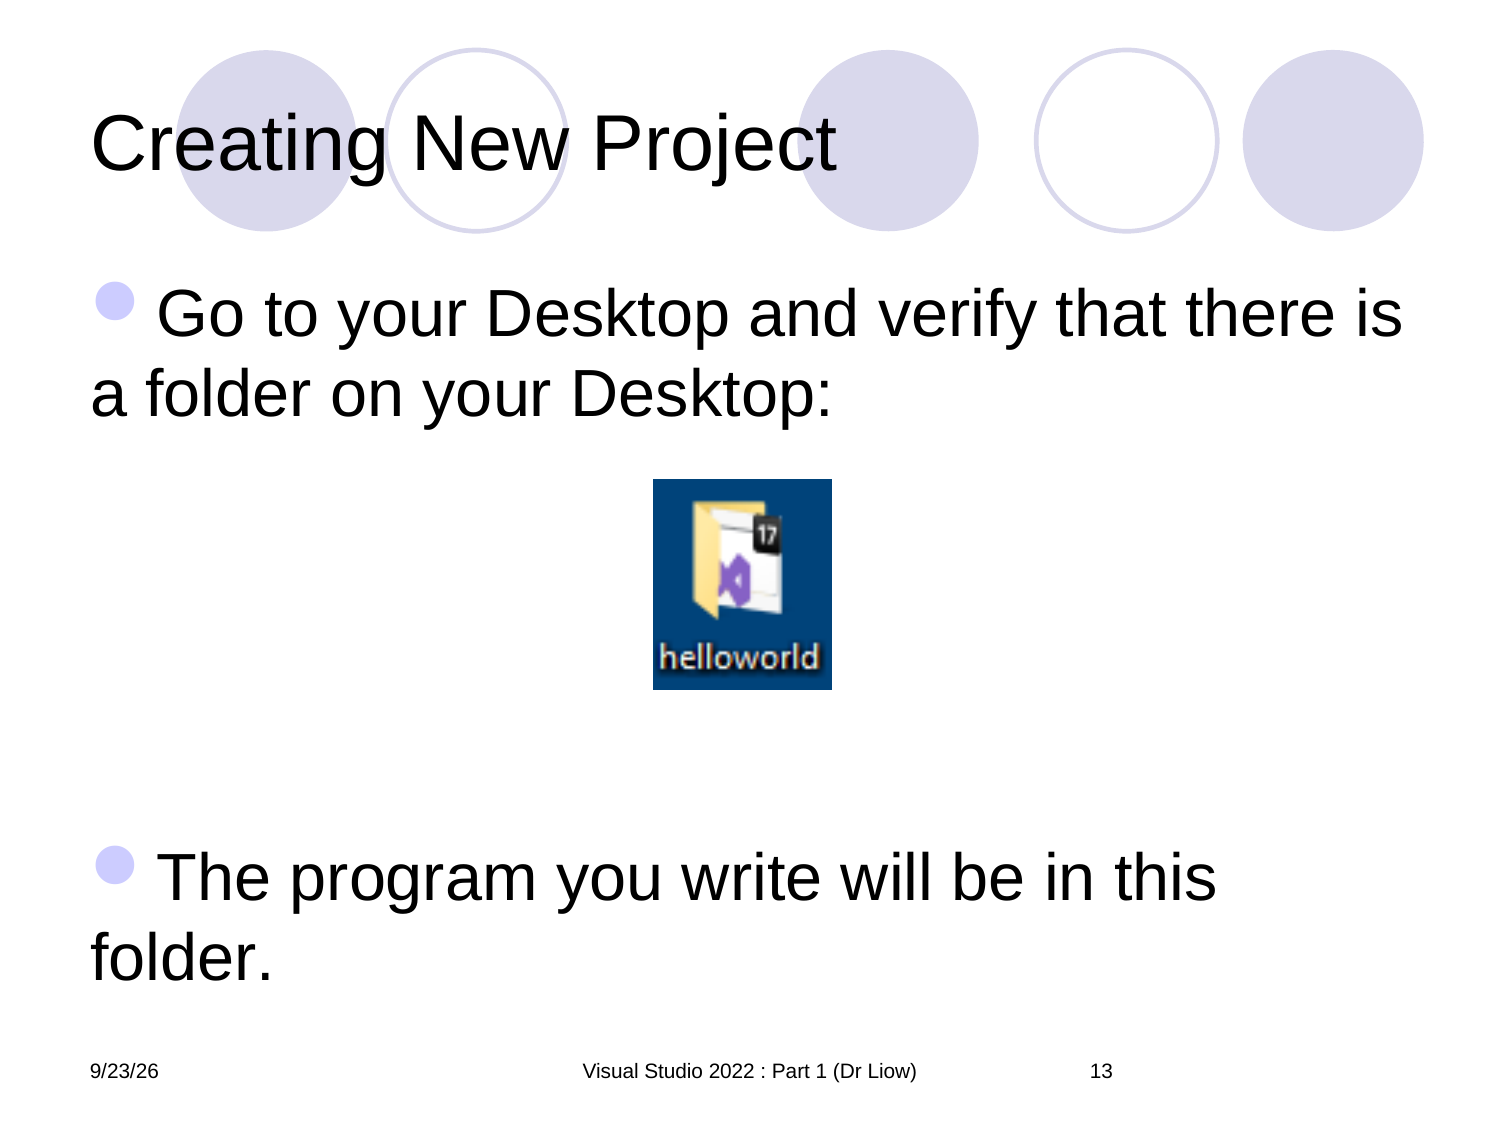

# Creating New Project
Go to your Desktop and verify that there is a folder on your Desktop:
The program you write will be in this folder.
Visual Studio 2022 : Part 1 (Dr Liow)